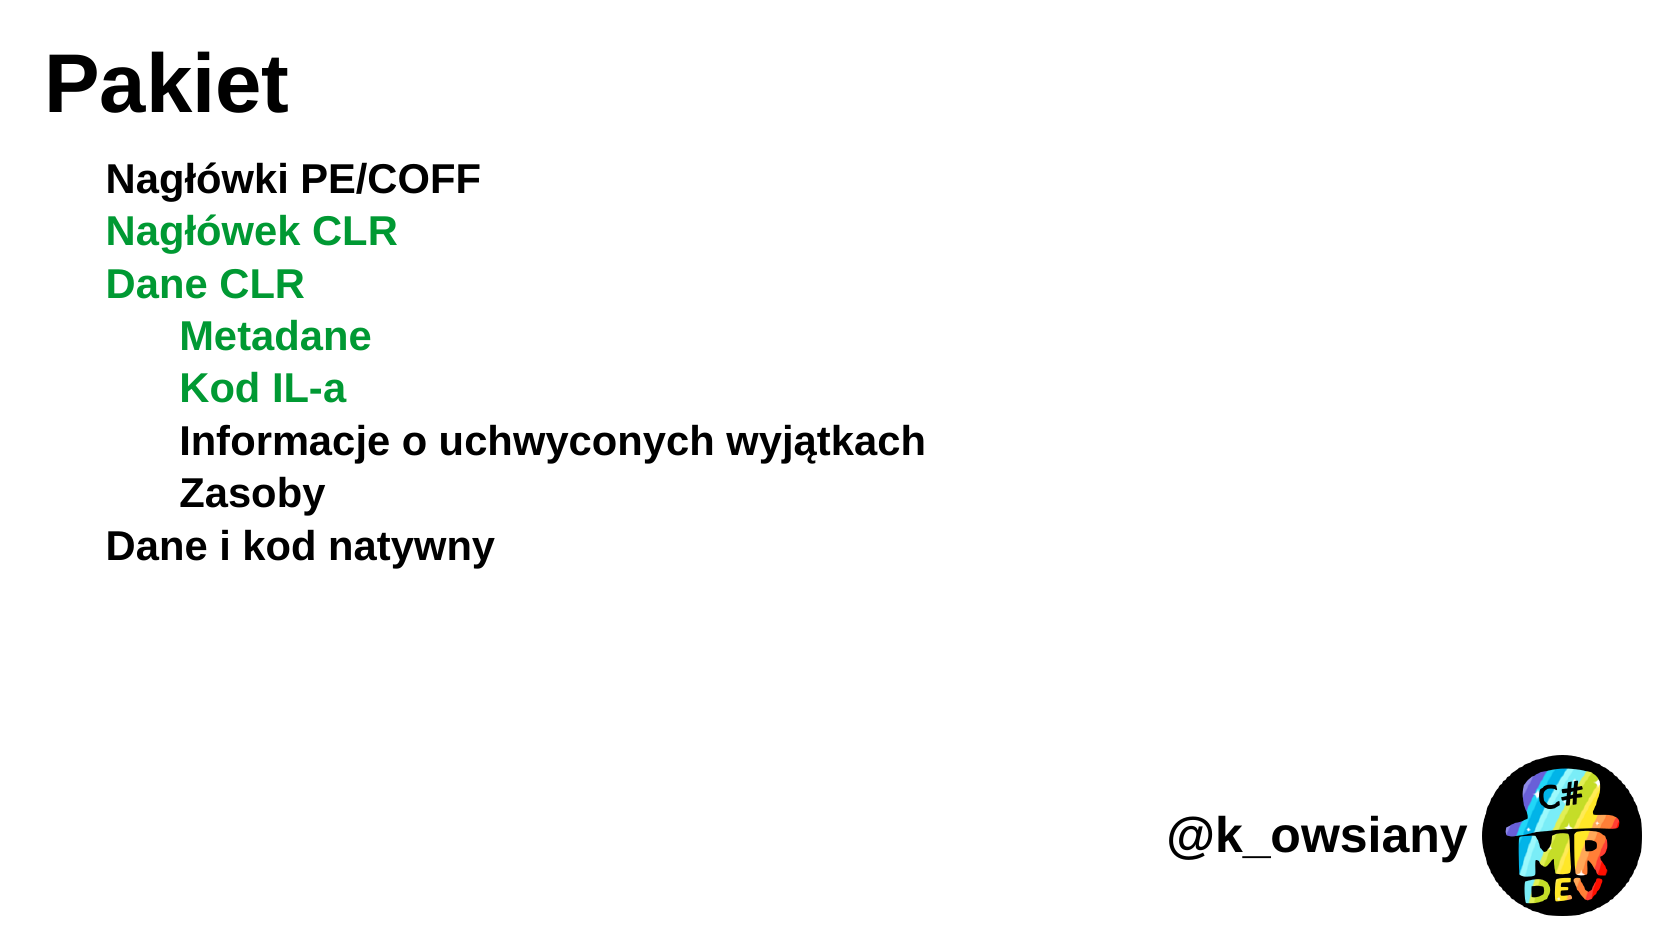

Pakiet
Nagłówki PE/COFF
Nagłówek CLR
Dane CLR
	Metadane
	Kod IL-a
	Informacje o uchwyconych wyjątkach
	Zasoby
Dane i kod natywny